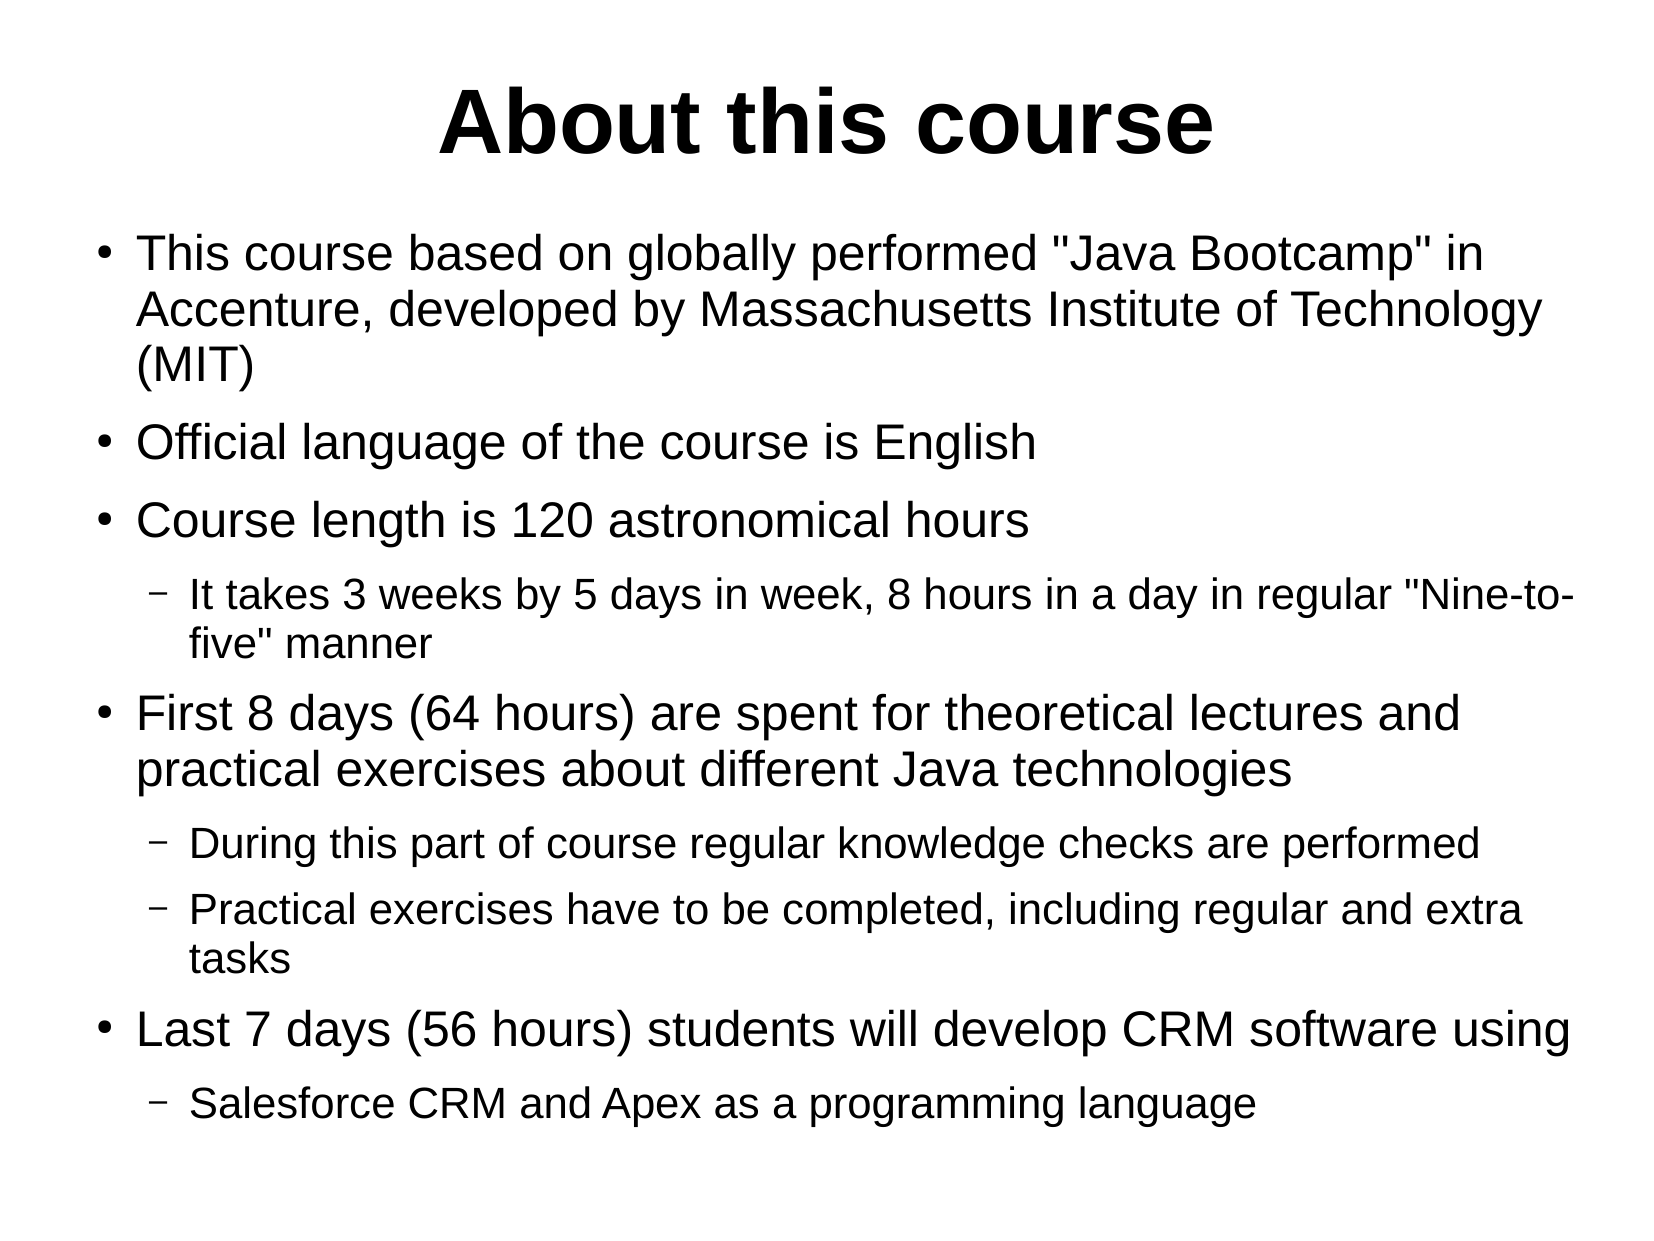

# About this course
This course based on globally performed "Java Bootcamp" in Accenture, developed by Massachusetts Institute of Technology (MIT)
Official language of the course is English
Course length is 120 astronomical hours
It takes 3 weeks by 5 days in week, 8 hours in a day in regular "Nine-to-five" manner
First 8 days (64 hours) are spent for theoretical lectures and practical exercises about different Java technologies
During this part of course regular knowledge checks are performed
Practical exercises have to be completed, including regular and extra tasks
Last 7 days (56 hours) students will develop CRM software using
Salesforce CRM and Apex as a programming language